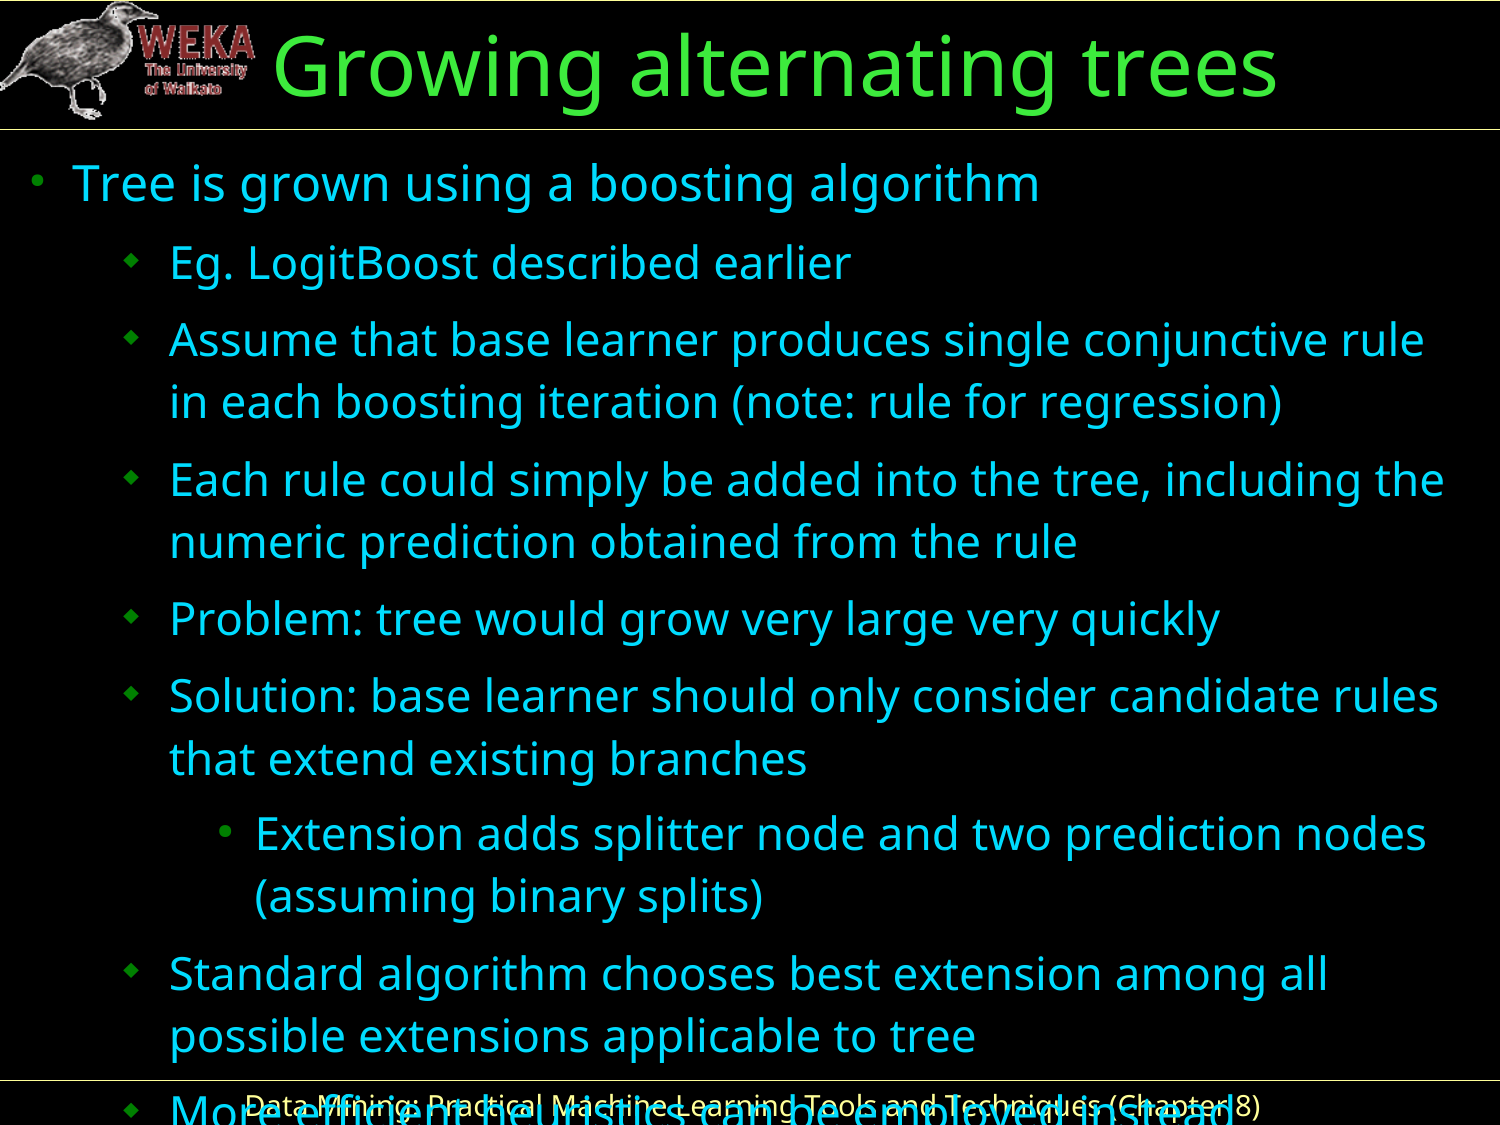

# Growing alternating trees
Tree is grown using a boosting algorithm
Eg. LogitBoost described earlier
Assume that base learner produces single conjunctive rule in each boosting iteration (note: rule for regression)
Each rule could simply be added into the tree, including the numeric prediction obtained from the rule
Problem: tree would grow very large very quickly
Solution: base learner should only consider candidate rules that extend existing branches
Extension adds splitter node and two prediction nodes (assuming binary splits)
Standard algorithm chooses best extension among all possible extensions applicable to tree
More efficient heuristics can be employed instead
Data Mining: Practical Machine Learning Tools and Techniques (Chapter 8)